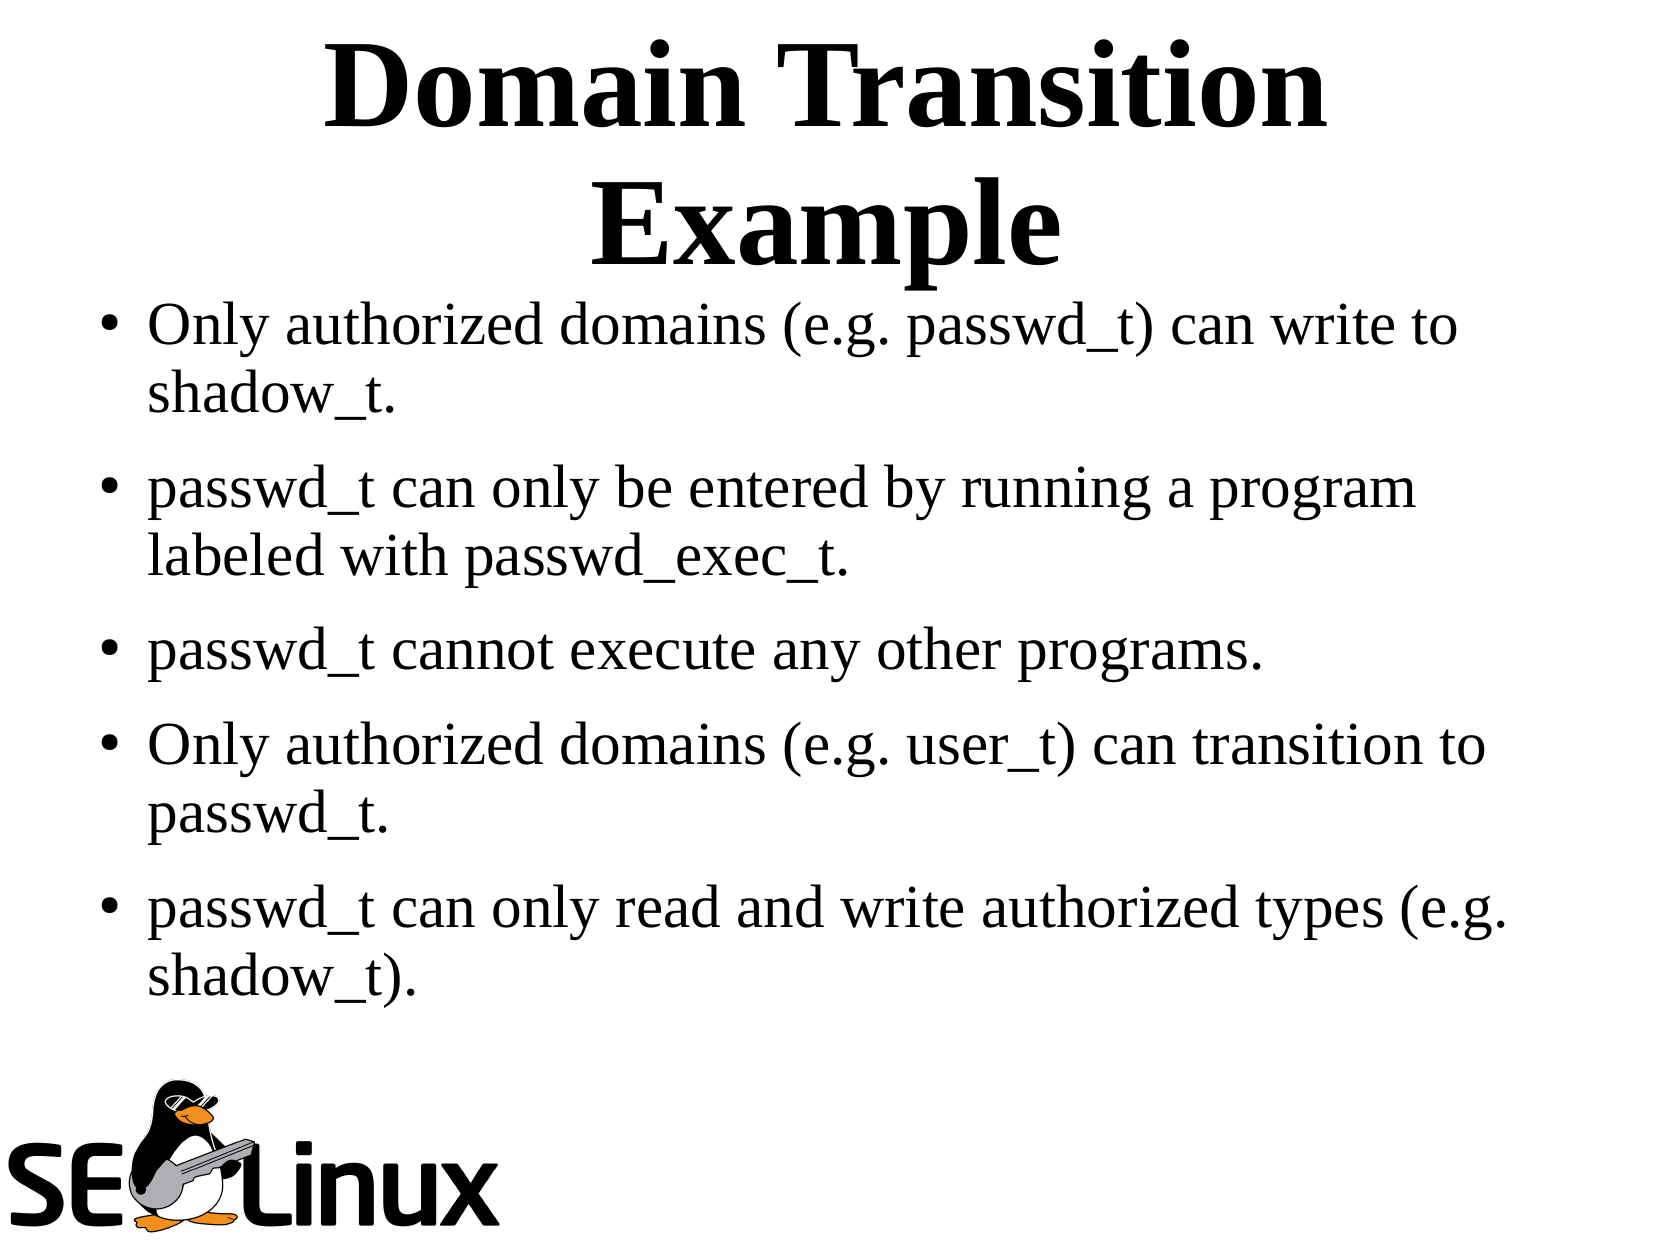

# Domain Transition Example
Only authorized domains (e.g. passwd_t) can write to shadow_t.
passwd_t can only be entered by running a program labeled with passwd_exec_t.
passwd_t cannot execute any other programs.
Only authorized domains (e.g. user_t) can transition to passwd_t.
passwd_t can only read and write authorized types (e.g. shadow_t).